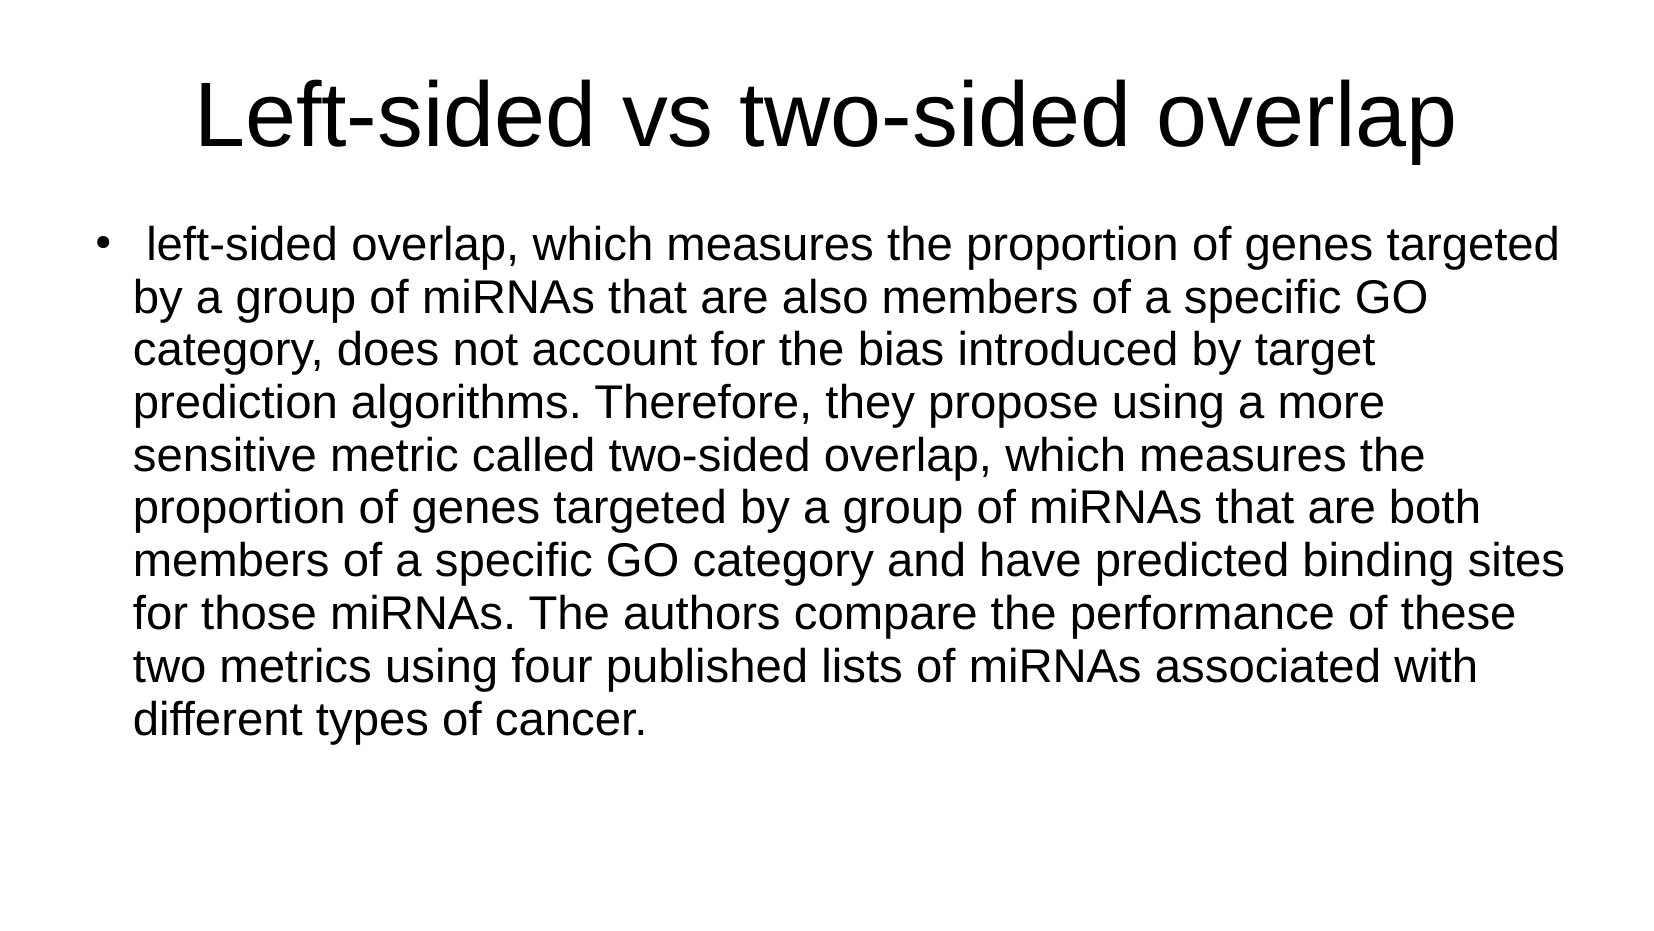

# Left-sided vs two-sided overlap
 left-sided overlap, which measures the proportion of genes targeted by a group of miRNAs that are also members of a specific GO category, does not account for the bias introduced by target prediction algorithms. Therefore, they propose using a more sensitive metric called two-sided overlap, which measures the proportion of genes targeted by a group of miRNAs that are both members of a specific GO category and have predicted binding sites for those miRNAs. The authors compare the performance of these two metrics using four published lists of miRNAs associated with different types of cancer.